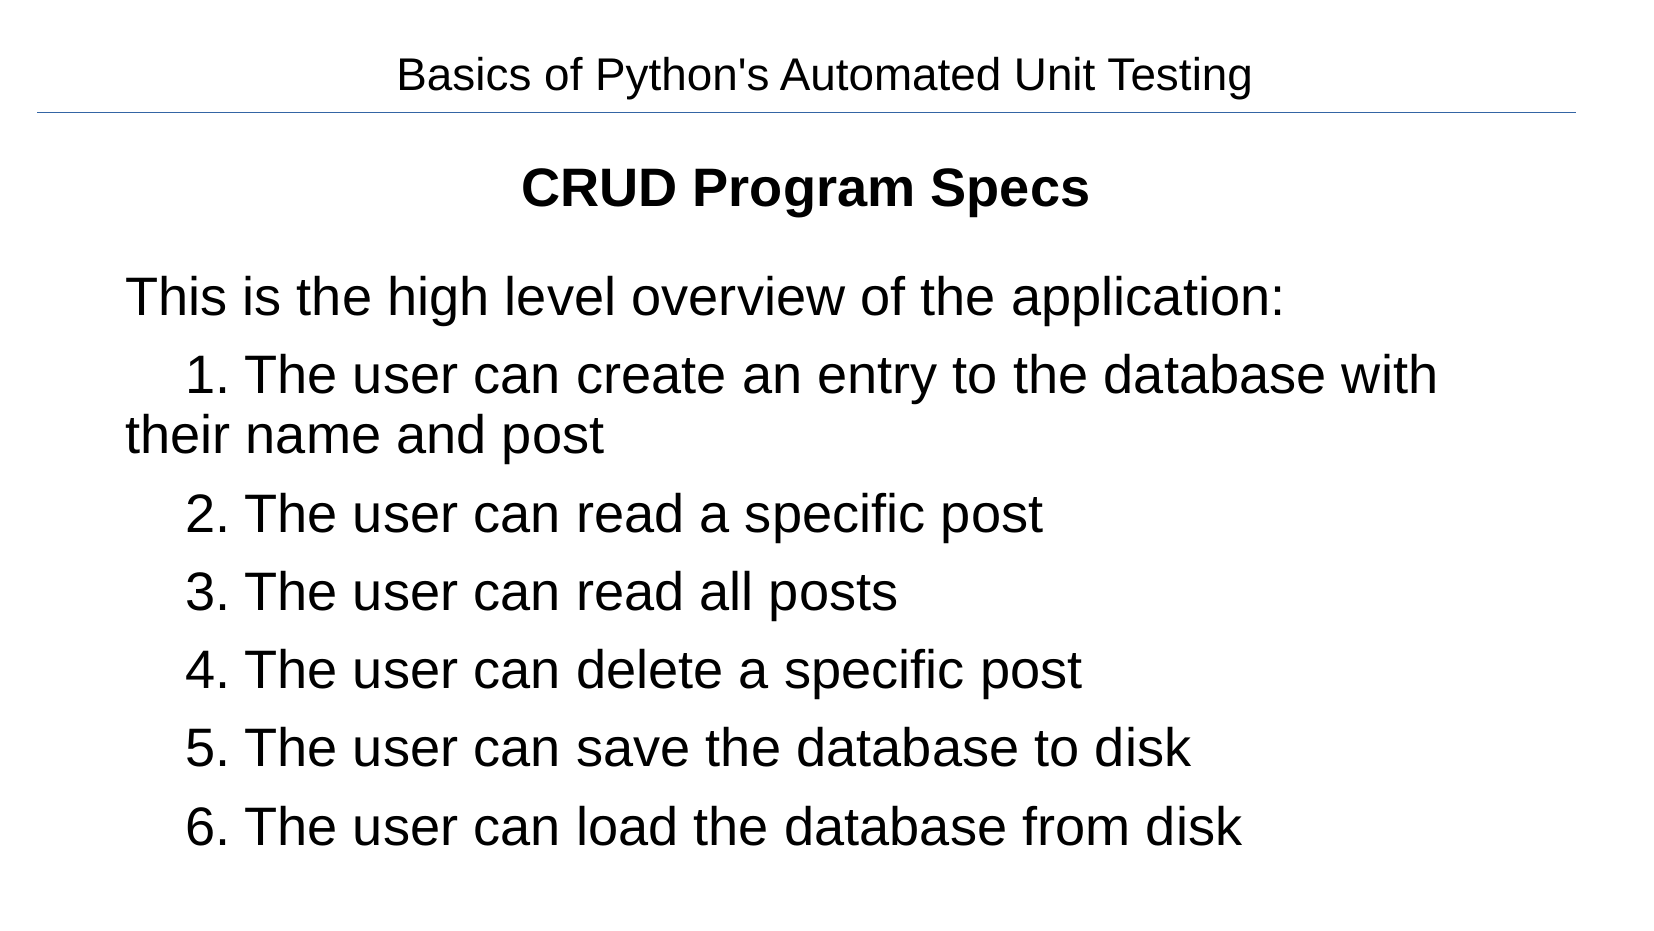

# Basics of Python's Automated Unit Testing
CRUD Program Specs
This is the high level overview of the application:
 1. The user can create an entry to the database with their name and post
 2. The user can read a specific post
 3. The user can read all posts
 4. The user can delete a specific post
 5. The user can save the database to disk
 6. The user can load the database from disk